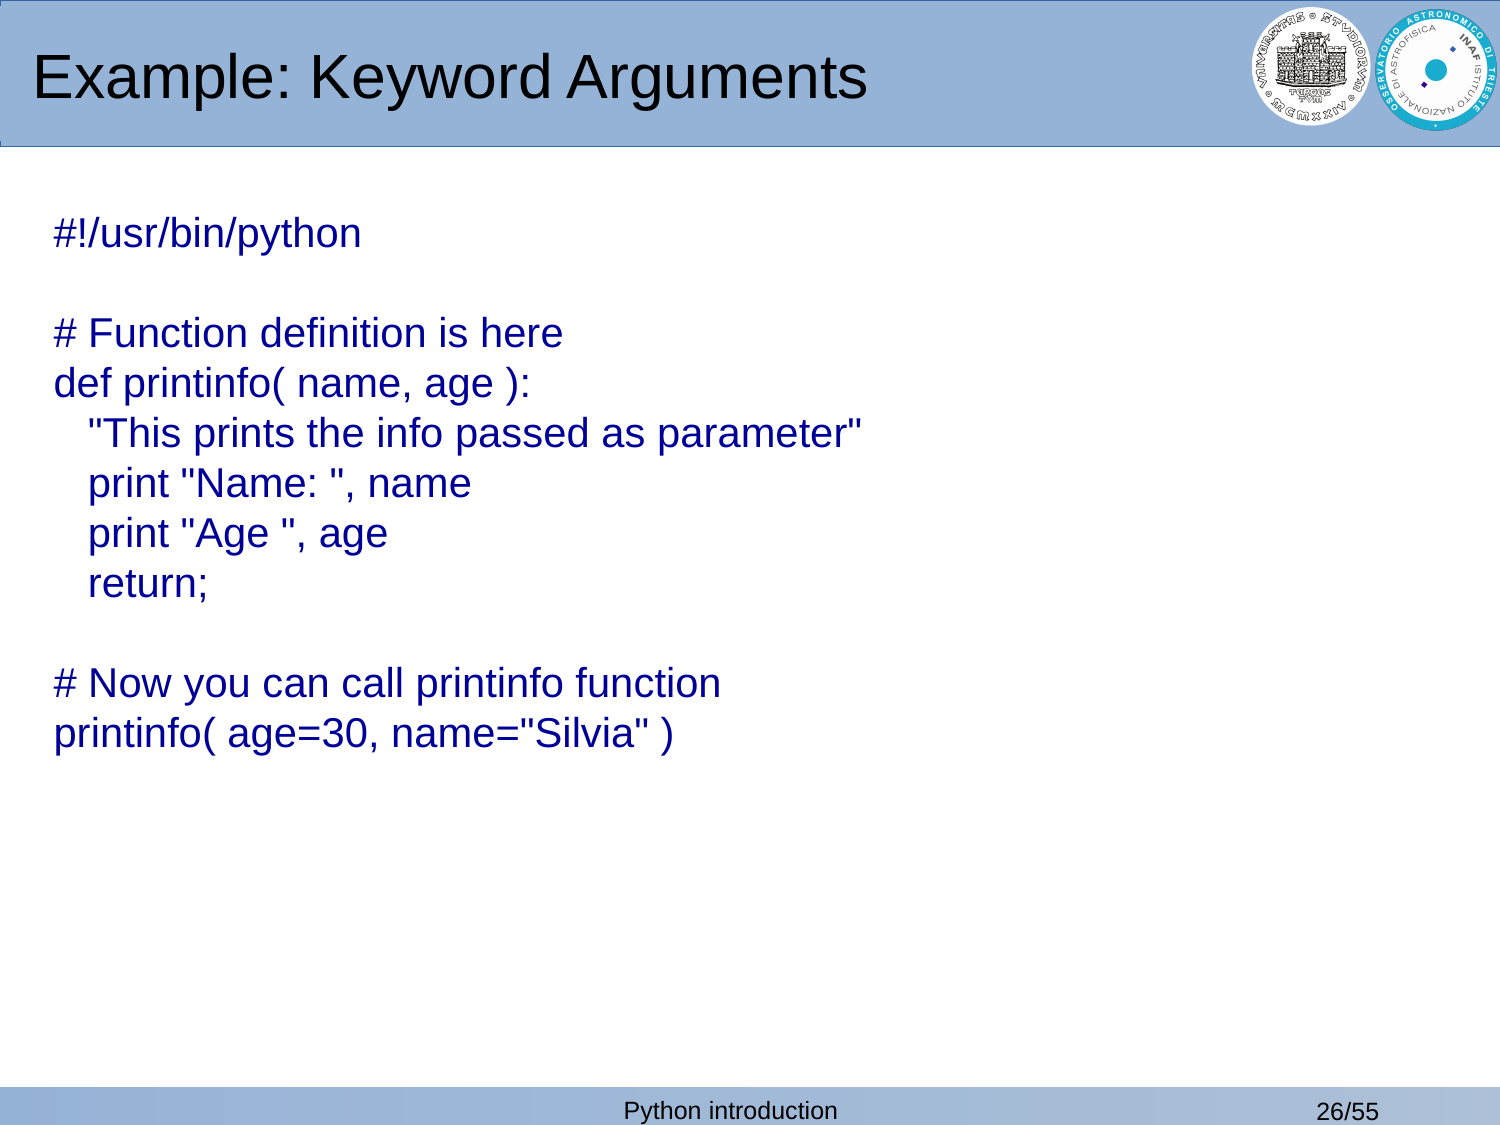

Example: Keyword Arguments
# #!/usr/bin/python
# Function definition is here
def printinfo( name, age ):
 "This prints the info passed as parameter"
 print "Name: ", name
 print "Age ", age
 return;
# Now you can call printinfo function
printinfo( age=30, name="Silvia" )